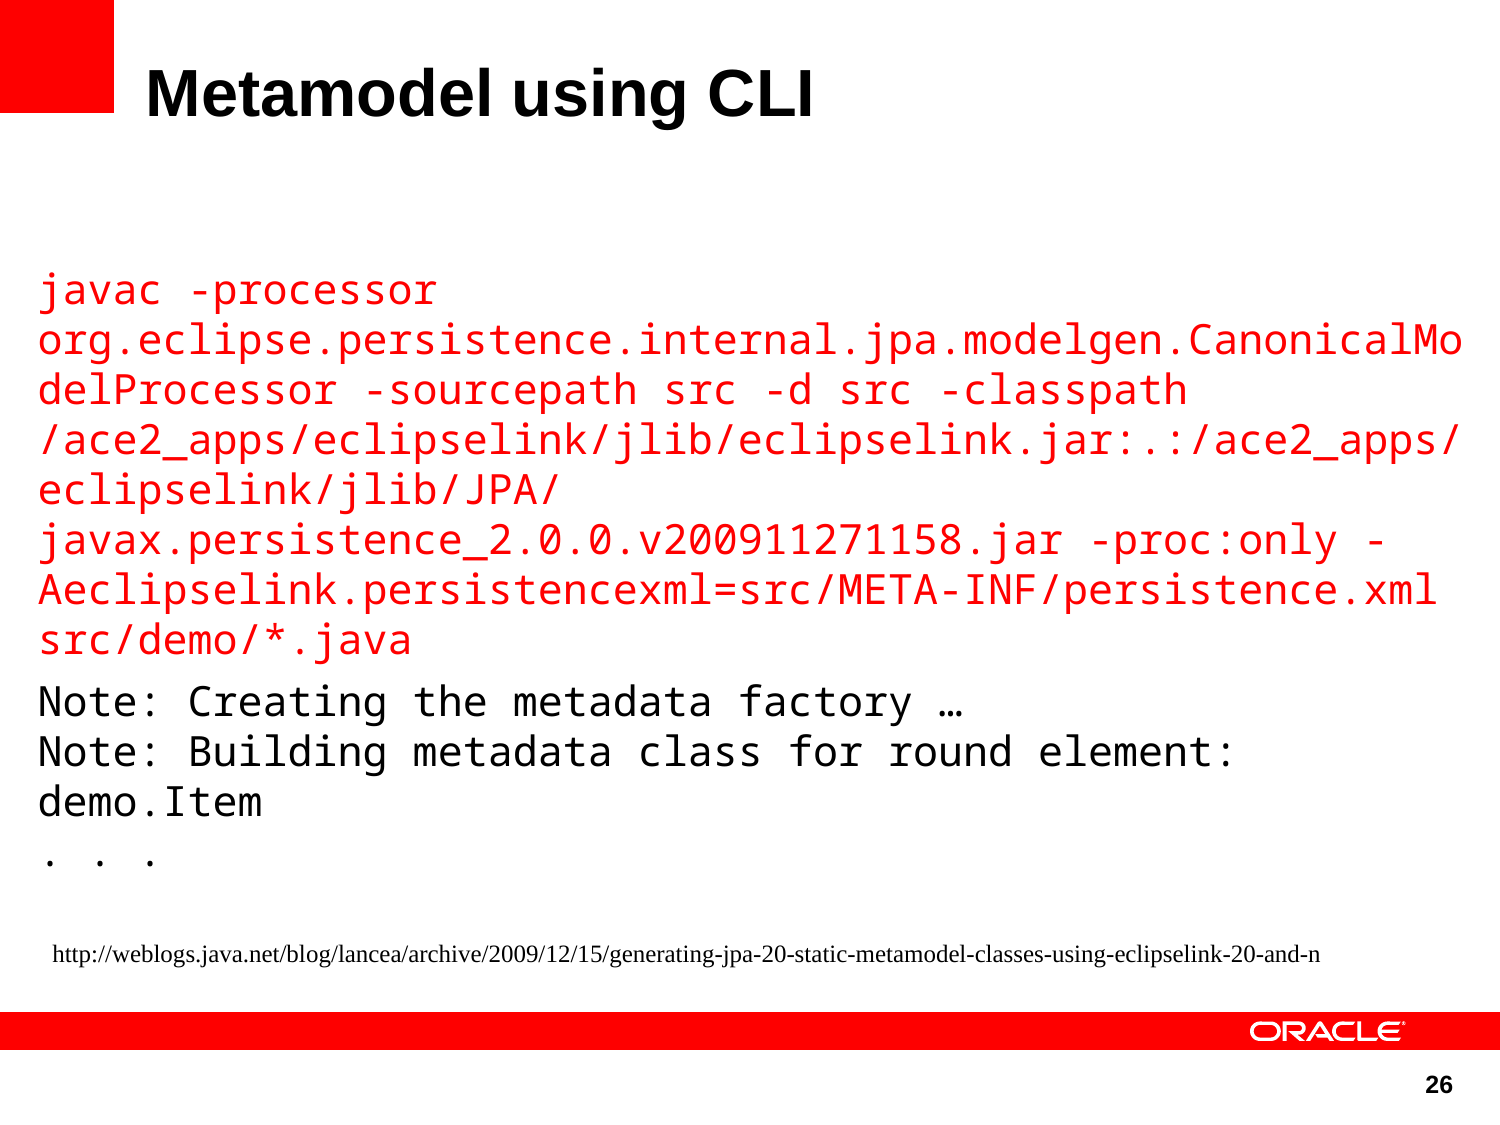

Metamodel using CLI
# javac -processor org.eclipse.persistence.internal.jpa.modelgen.CanonicalModelProcessor -sourcepath src -d src -classpath /ace2_apps/eclipselink/jlib/eclipselink.jar:.:/ace2_apps/eclipselink/jlib/JPA/javax.persistence_2.0.0.v200911271158.jar -proc:only -Aeclipselink.persistencexml=src/META-INF/persistence.xml src/demo/*.java
Note: Creating the metadata factory …
Note: Building metadata class for round element: demo.Item
. . .
http://weblogs.java.net/blog/lancea/archive/2009/12/15/generating-jpa-20-static-metamodel-classes-using-eclipselink-20-and-n